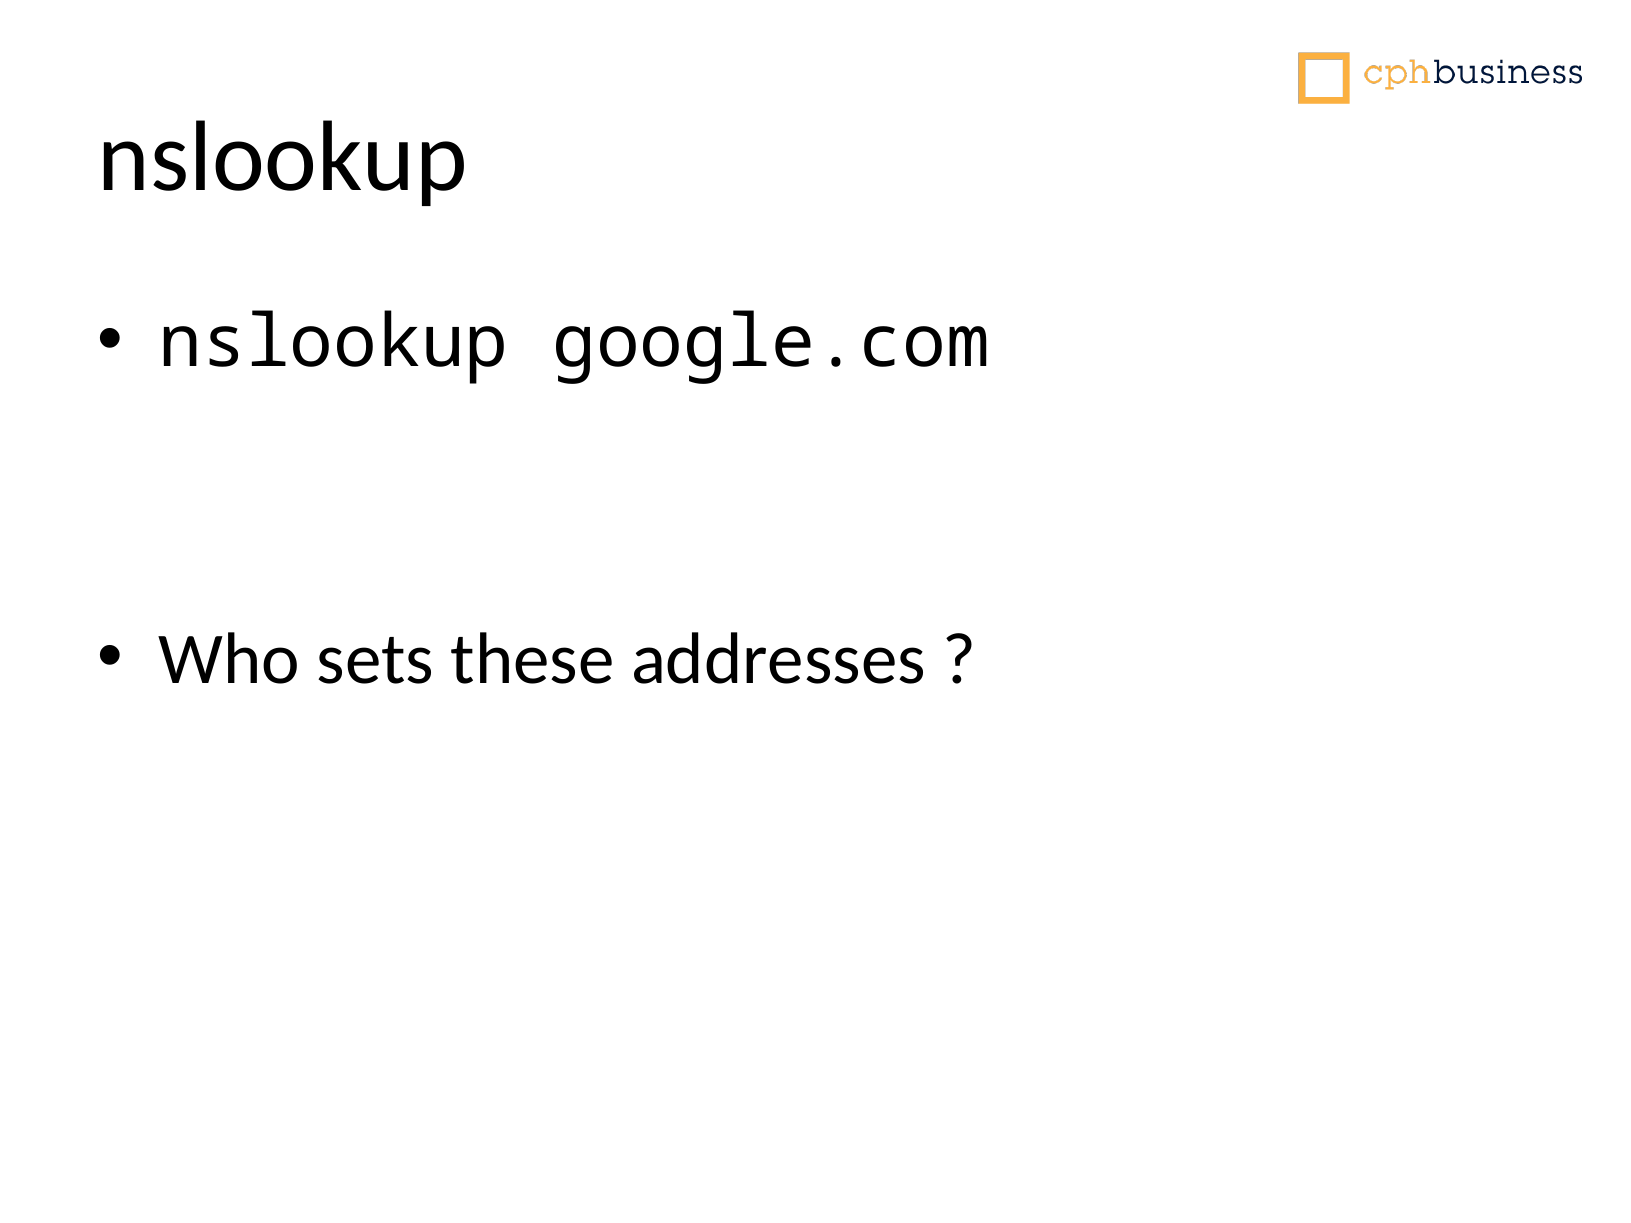

# nslookup
nslookup google.com
Who sets these addresses ?